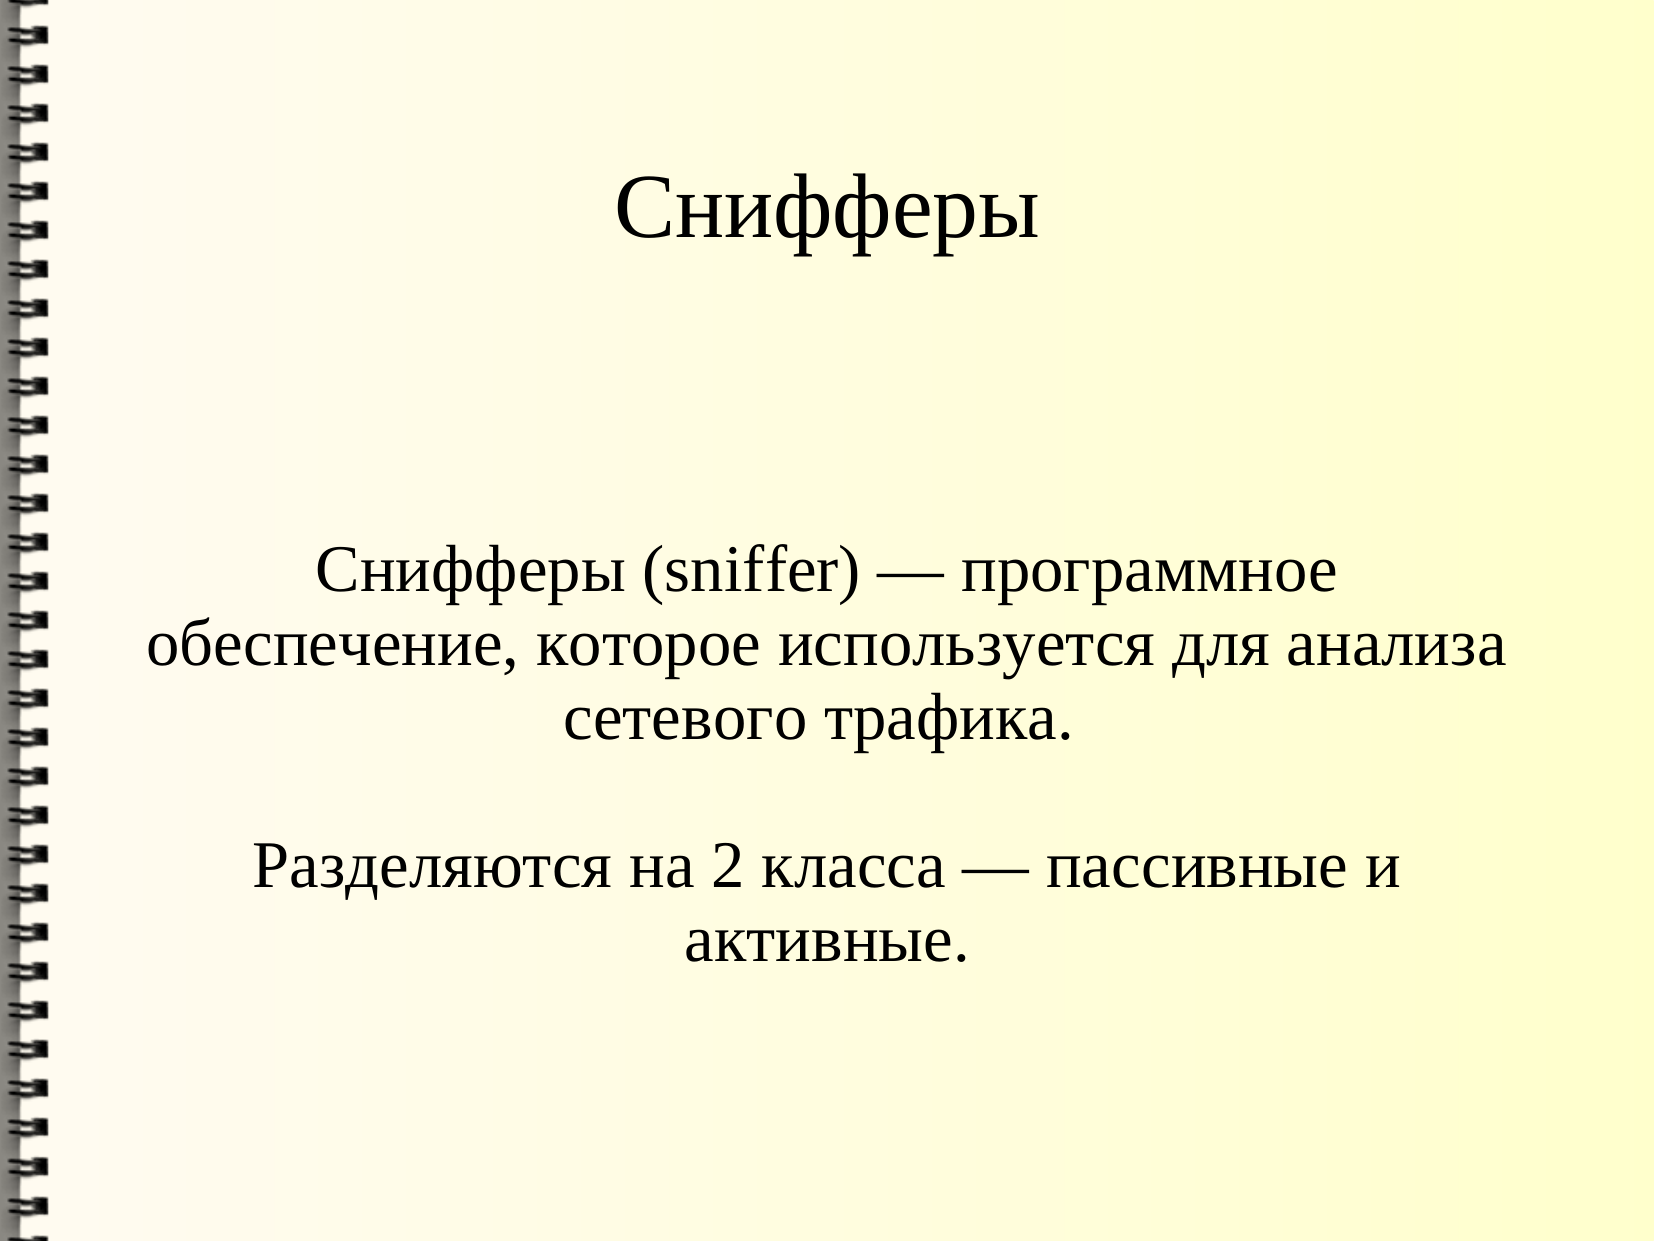

# Снифферы
Снифферы (sniffer) ― программное обеспечение, которое используется для анализа сетевого трафика.
Разделяются на 2 класса ― пассивные и активные.